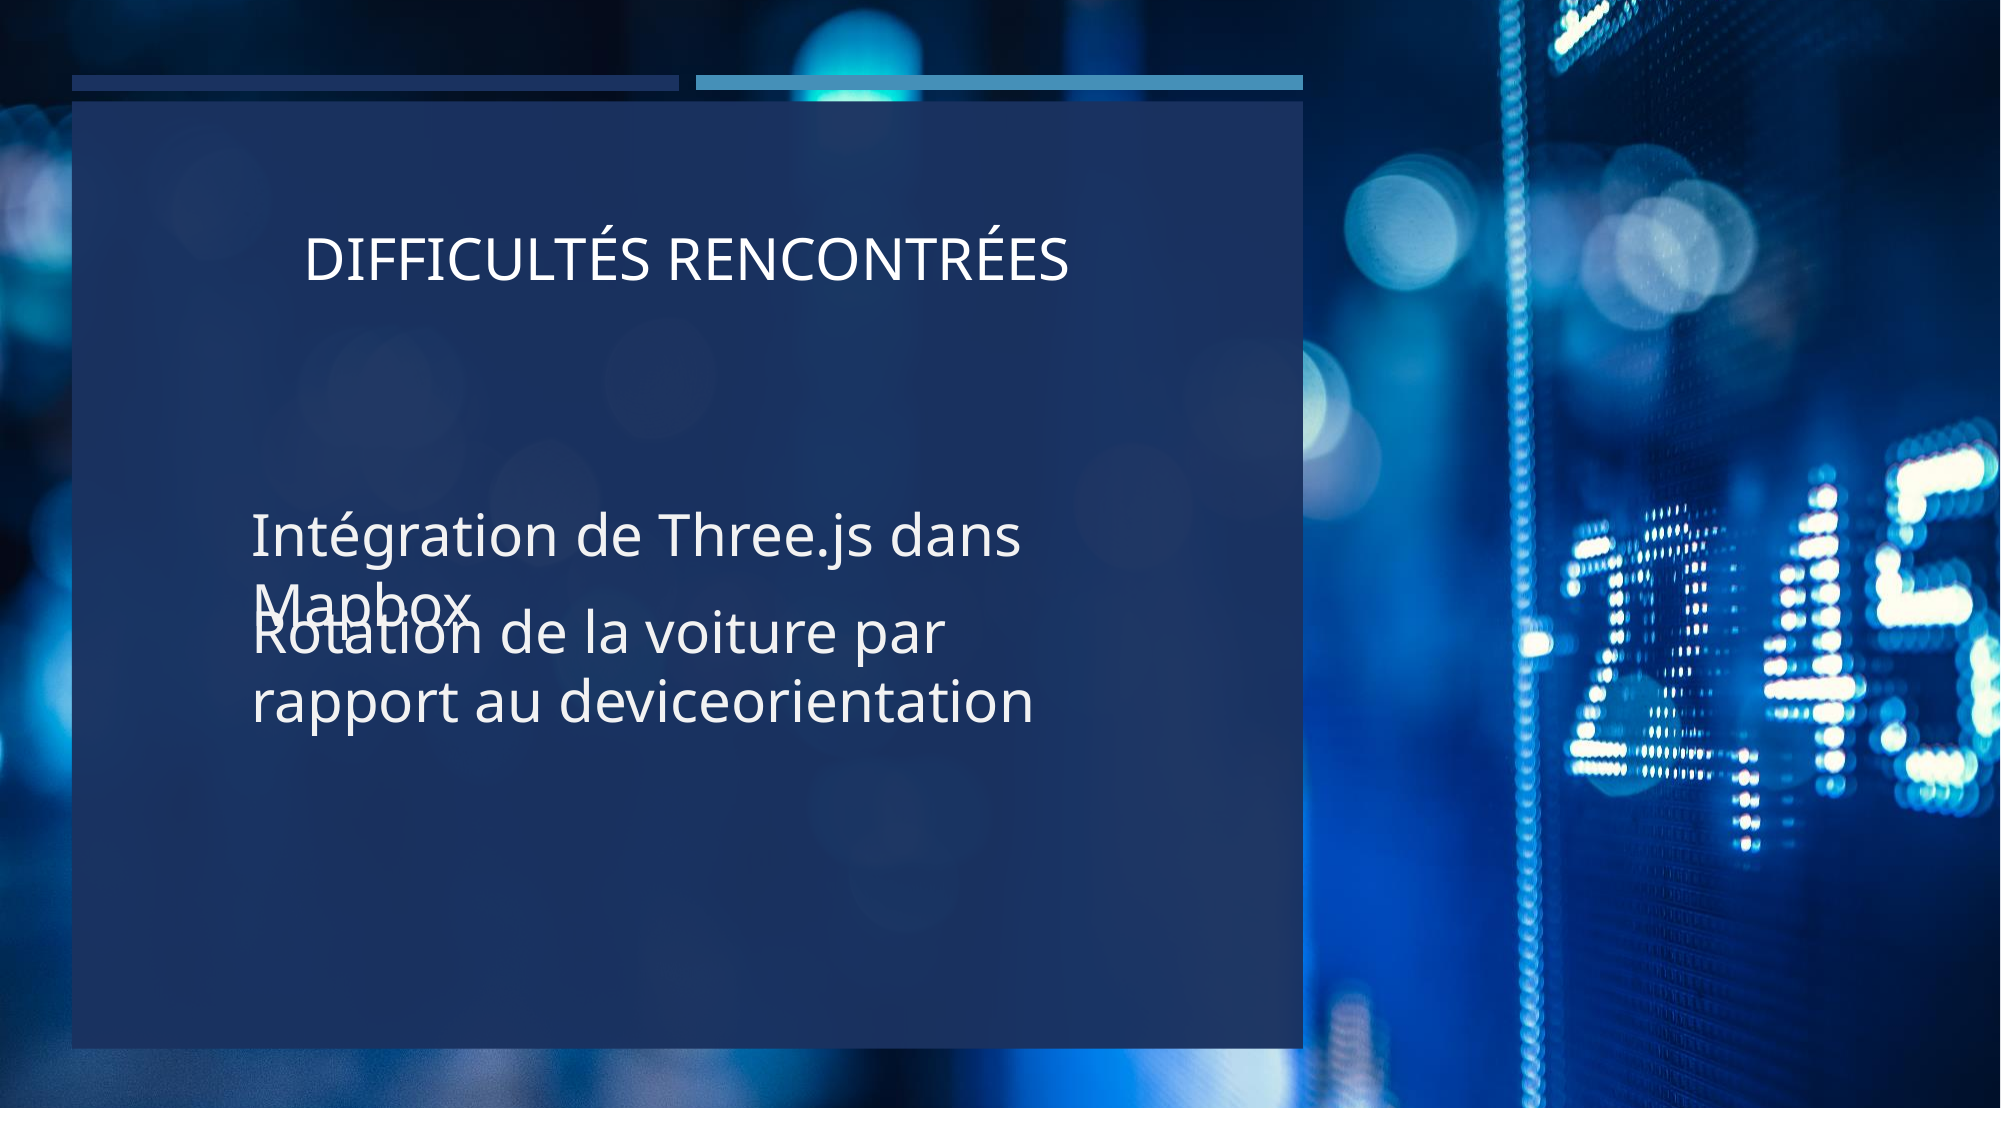

# DIFFICULTÉS RENCONTRÉES
Intégration de Three.js dans Mapbox
Rotation de la voiture par rapport au deviceorientation